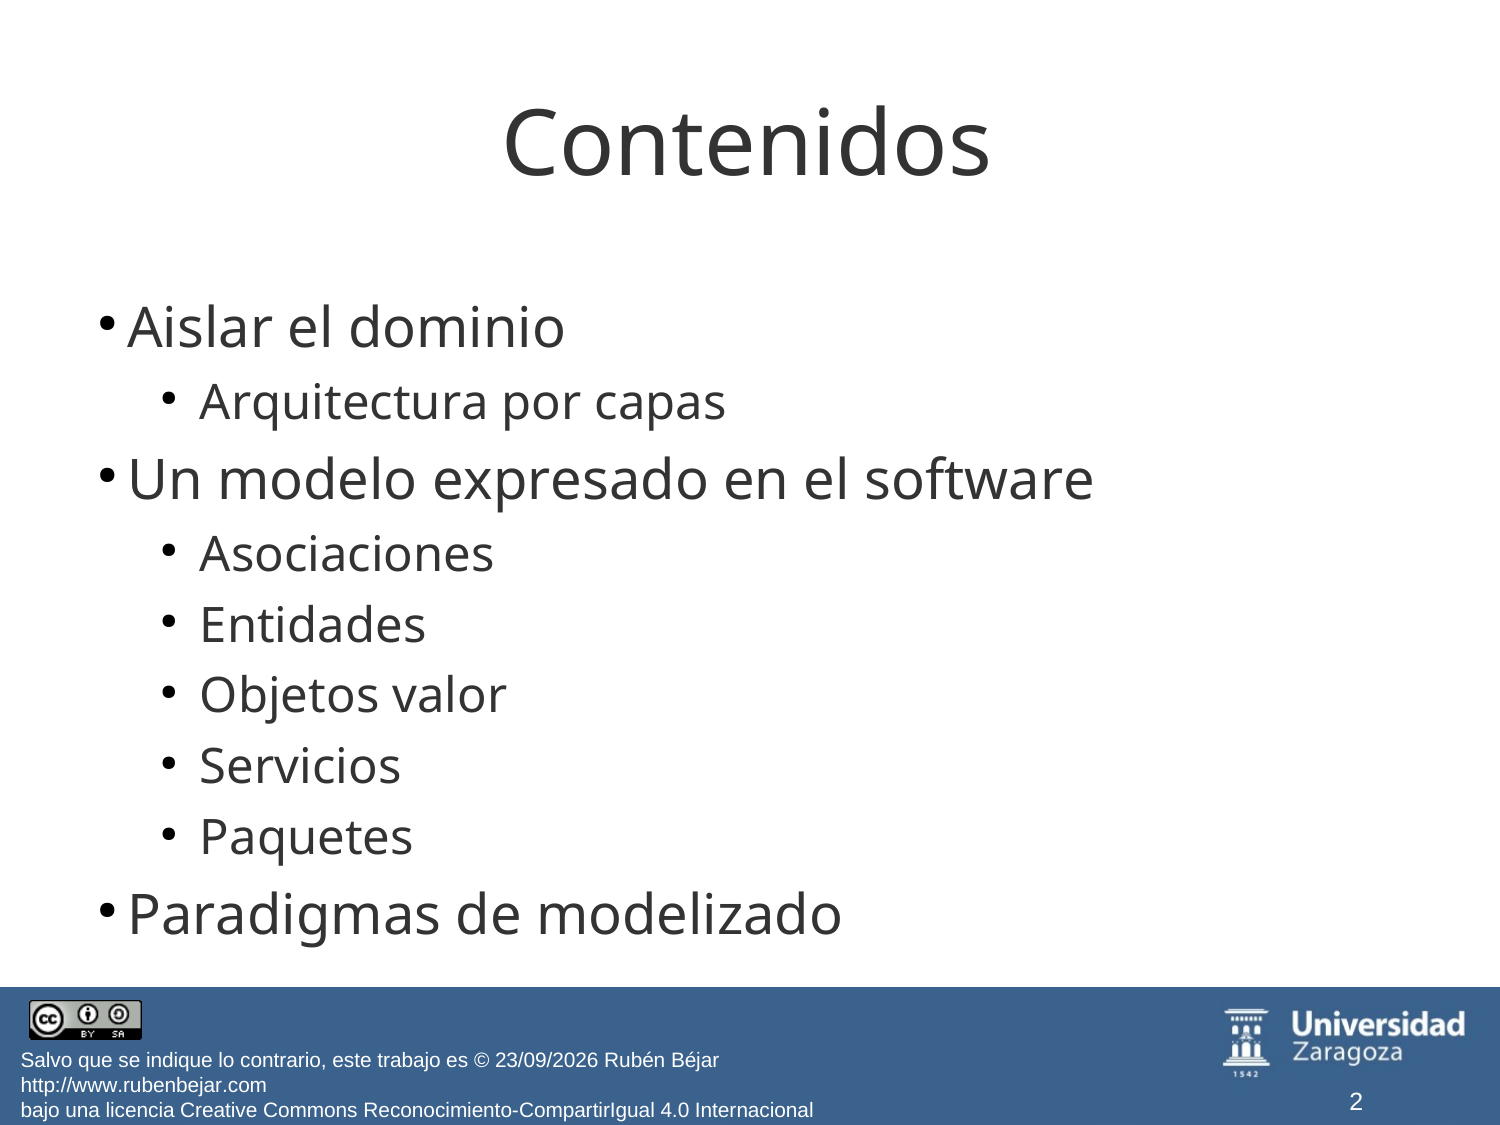

# Contenidos
Aislar el dominio
Arquitectura por capas
Un modelo expresado en el software
Asociaciones
Entidades
Objetos valor
Servicios
Paquetes
Paradigmas de modelizado